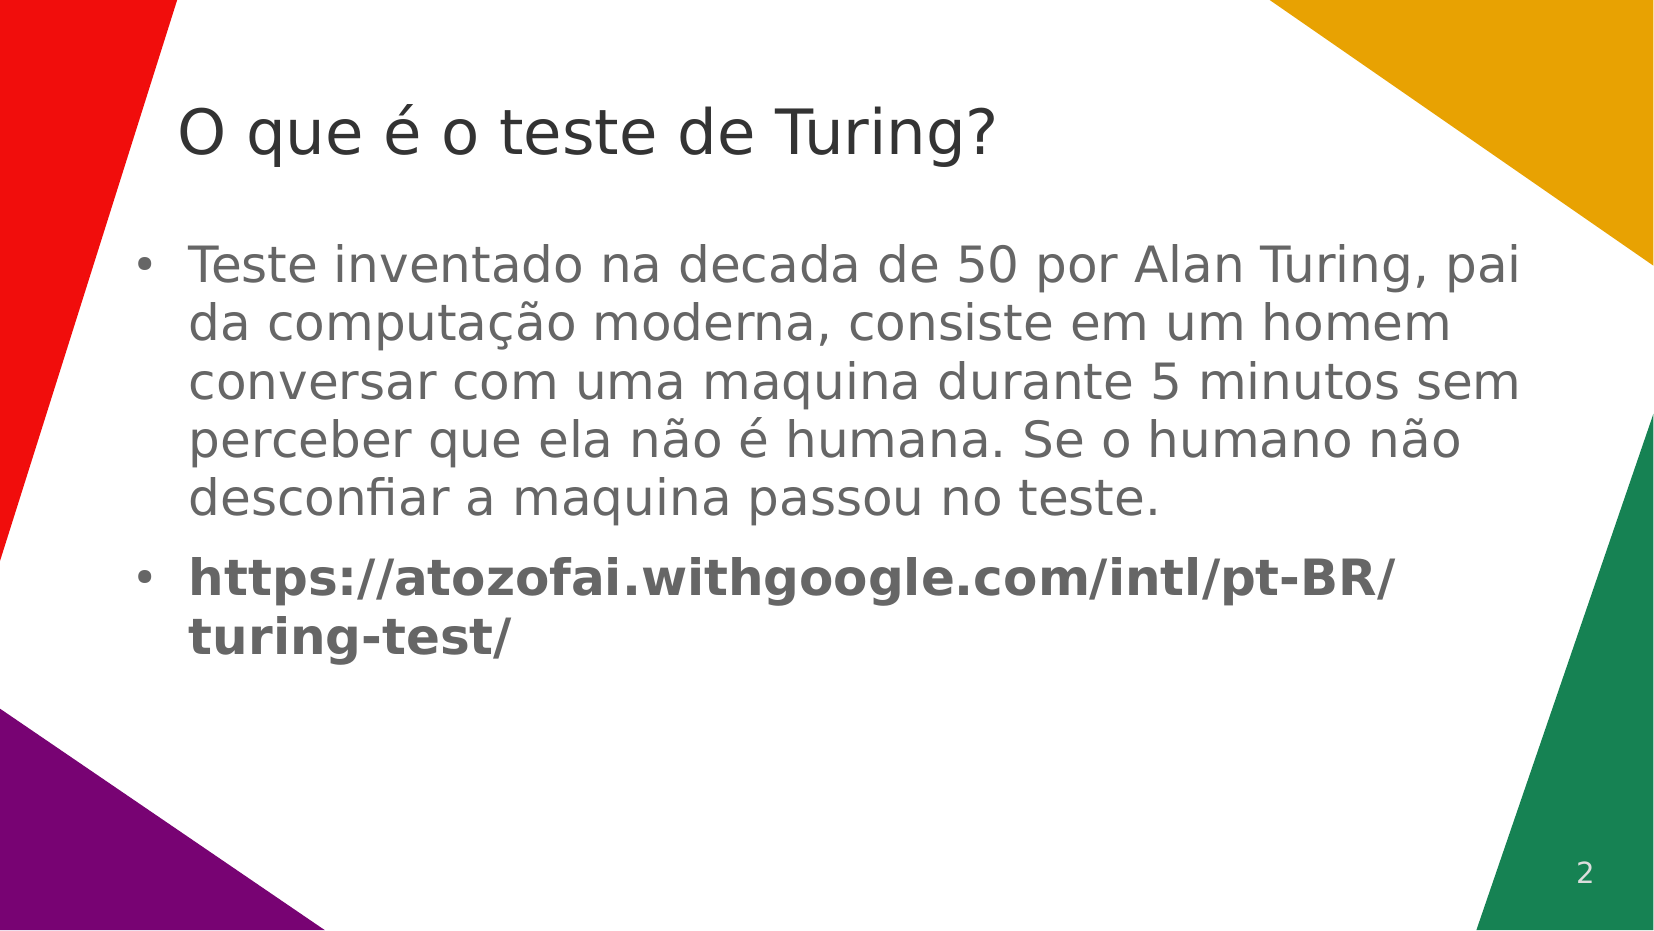

# O que é o teste de Turing?
Teste inventado na decada de 50 por Alan Turing, pai da computação moderna, consiste em um homem conversar com uma maquina durante 5 minutos sem perceber que ela não é humana. Se o humano não desconfiar a maquina passou no teste.
https://atozofai.withgoogle.com/intl/pt-BR/turing-test/
2